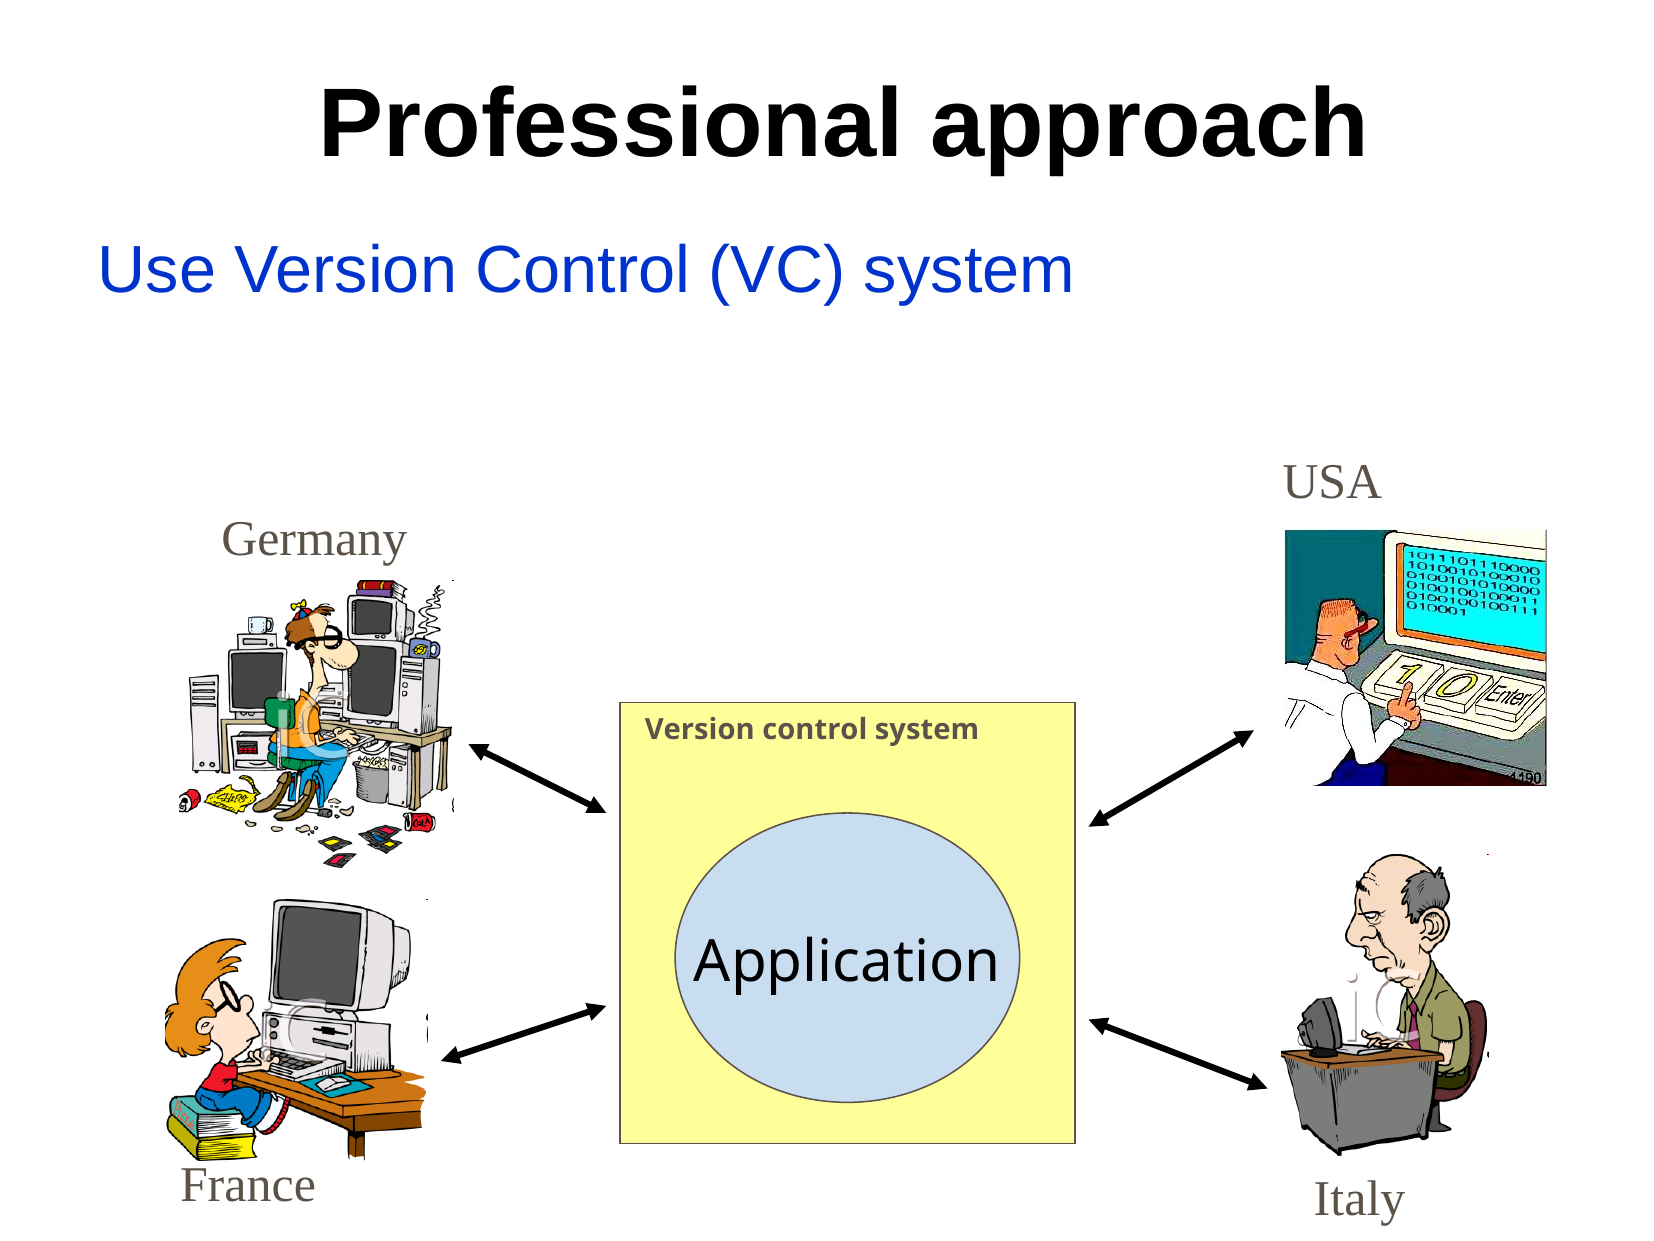

# Professional approach
Use Version Control (VC) system
USA
Germany
Version control system
Application
Italy
France